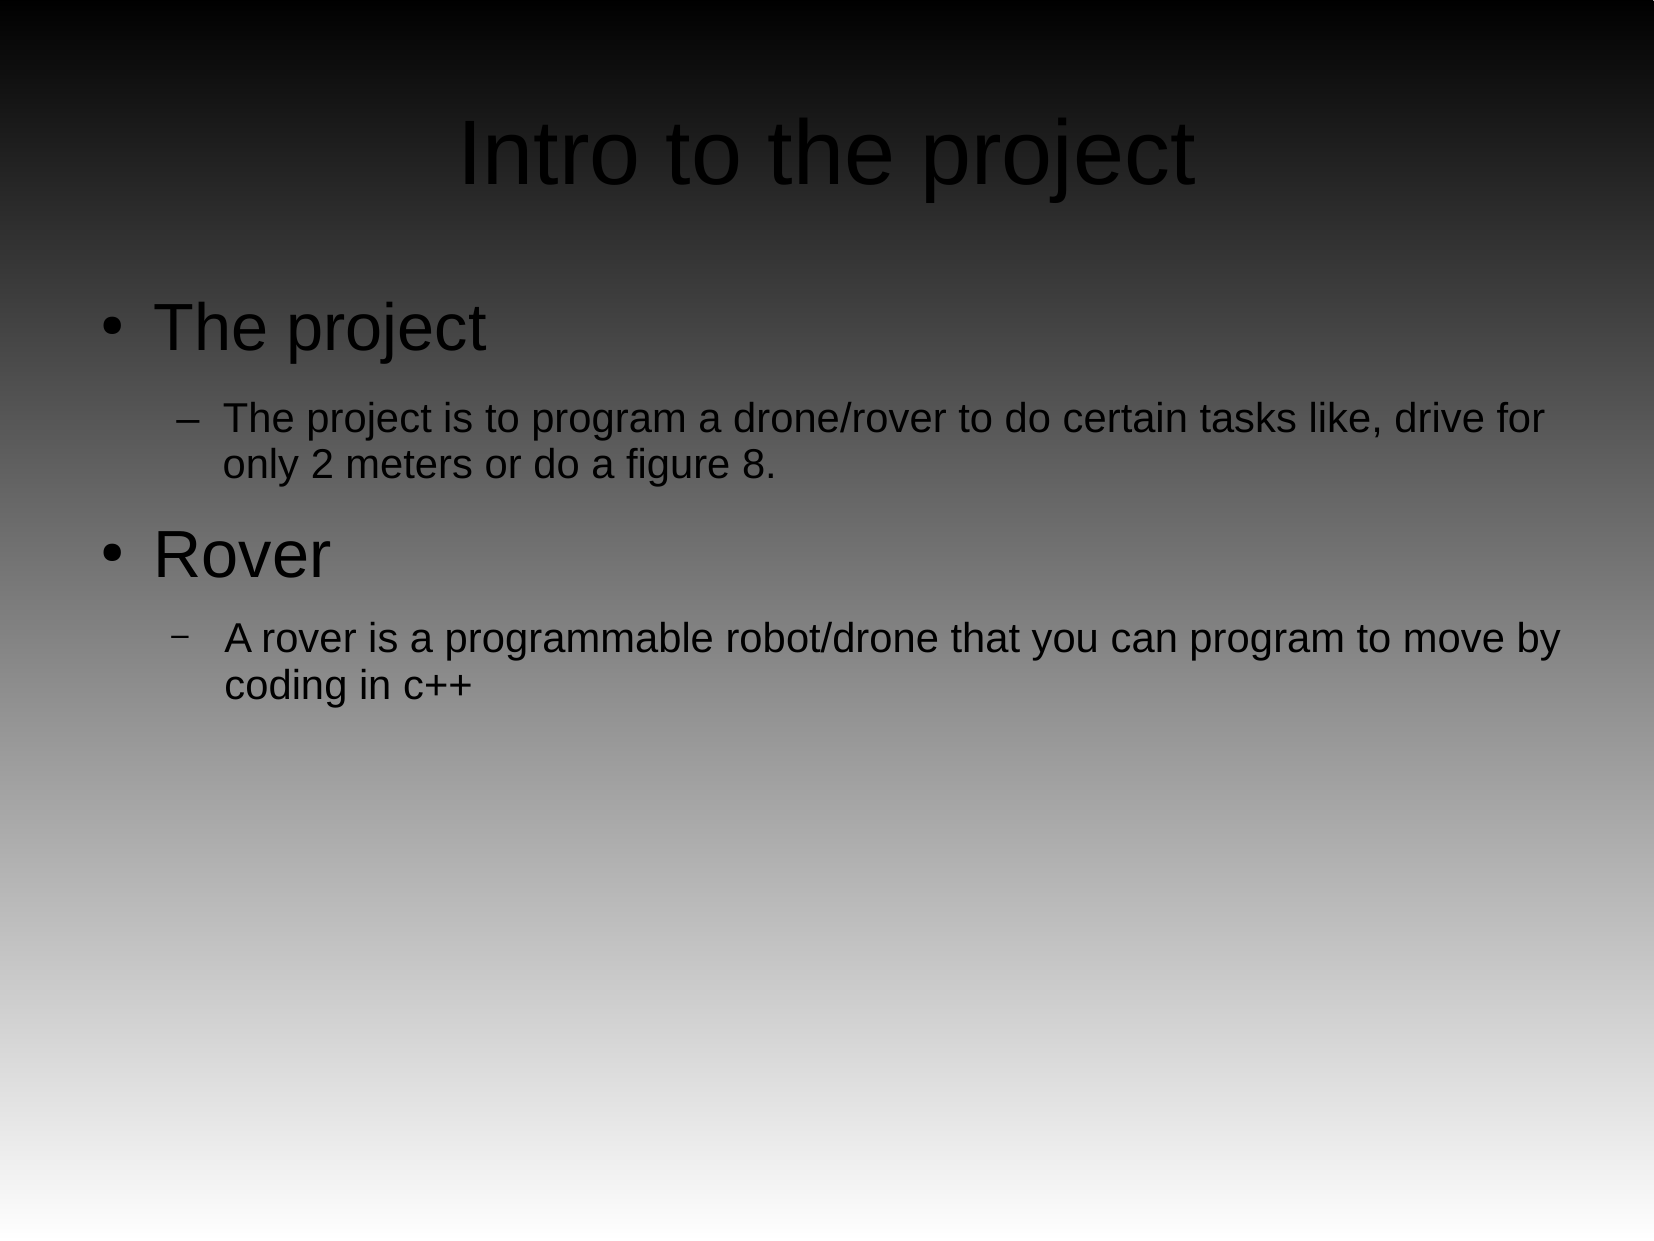

# Intro to the project
The project
 – The project is to program a drone/rover to do certain tasks like, drive for only 2 meters or do a figure 8.
Rover
A rover is a programmable robot/drone that you can program to move by coding in c++